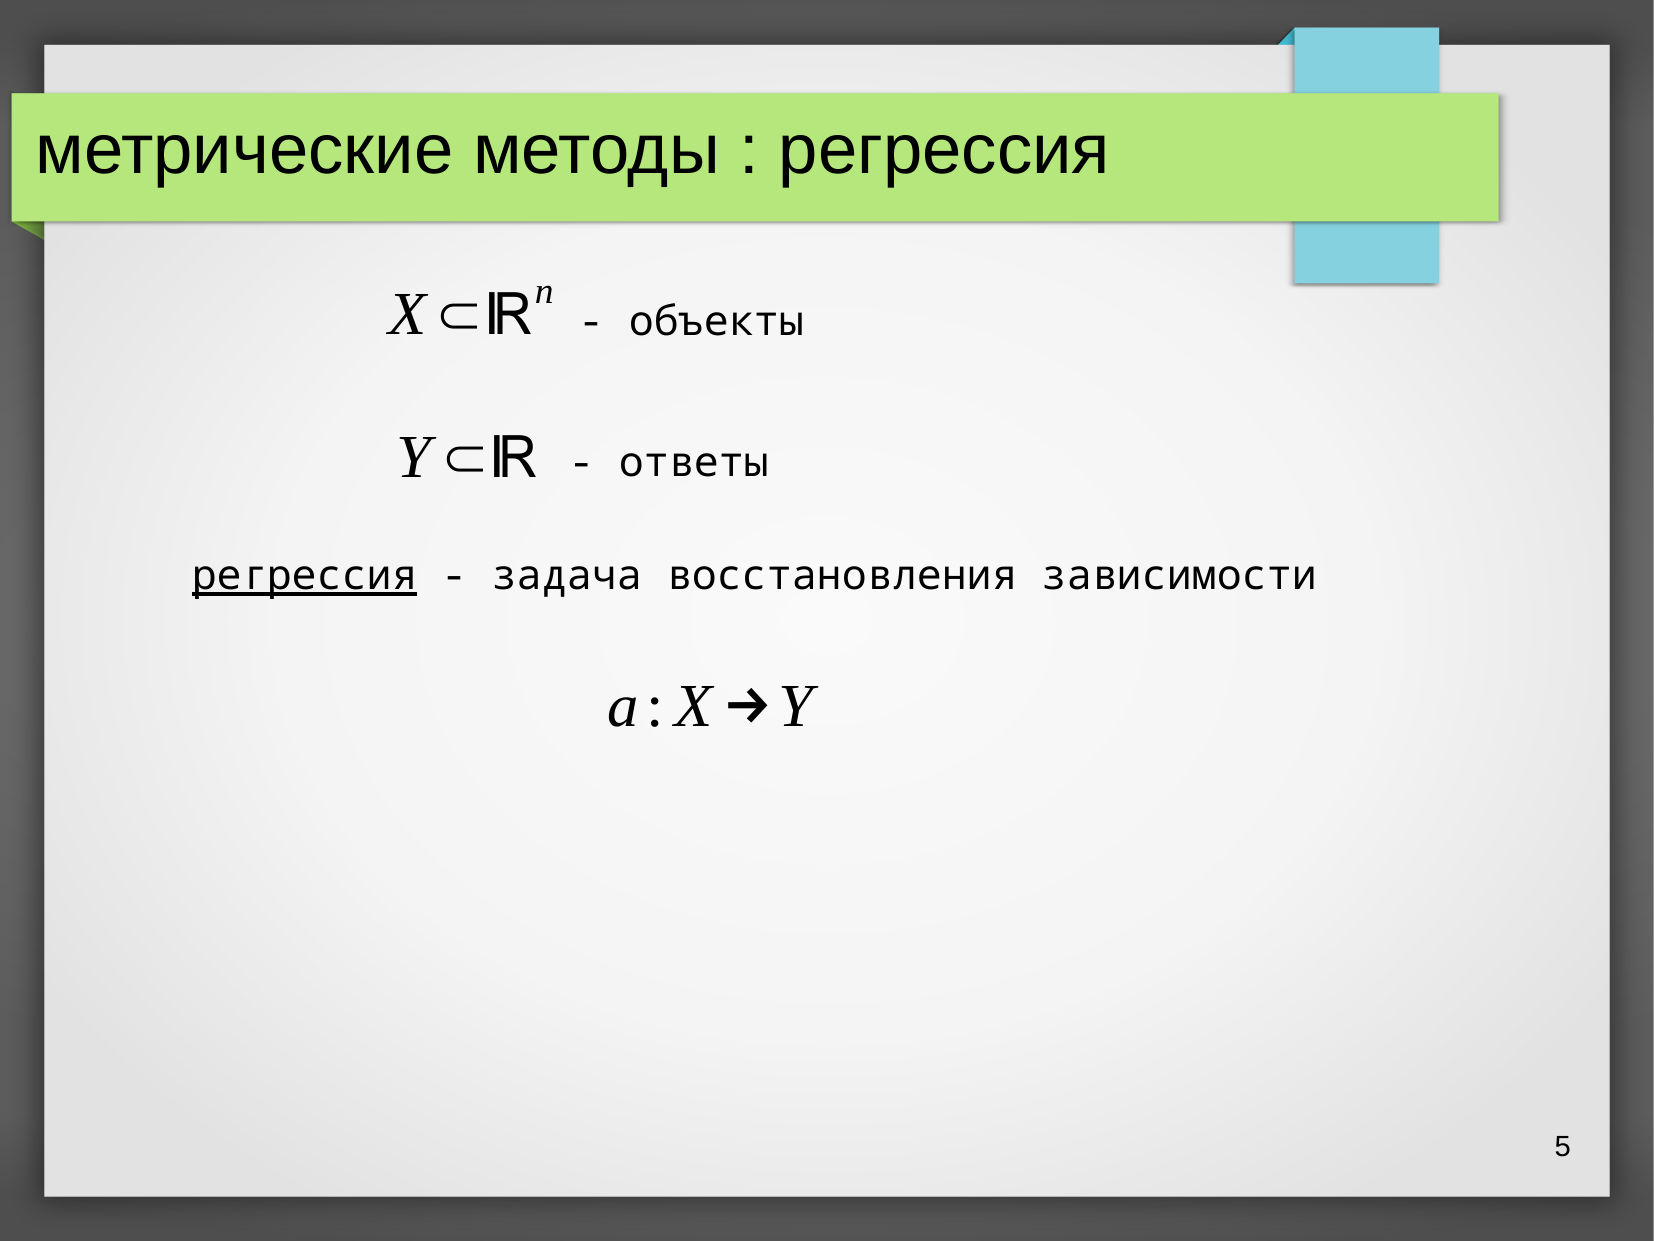

метрические методы : регрессия
# - объекты
- ответы
регрессия - задача восстановления зависимости
5